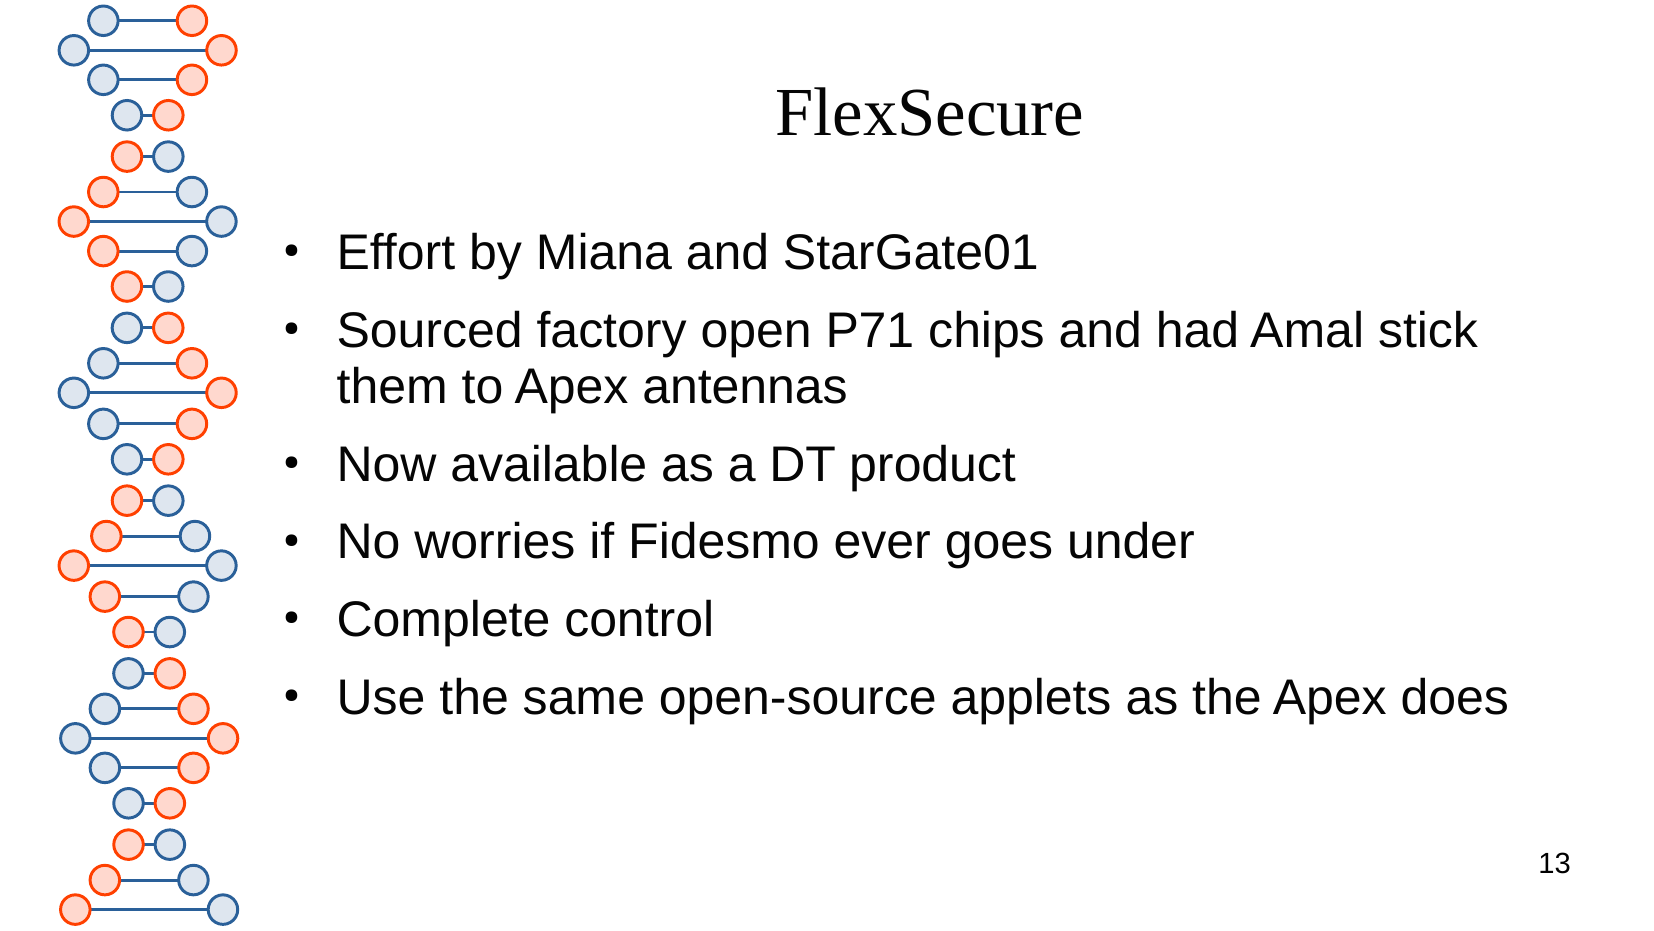

# FlexSecure
Effort by Miana and StarGate01
Sourced factory open P71 chips and had Amal stick them to Apex antennas
Now available as a DT product
No worries if Fidesmo ever goes under
Complete control
Use the same open-source applets as the Apex does
13